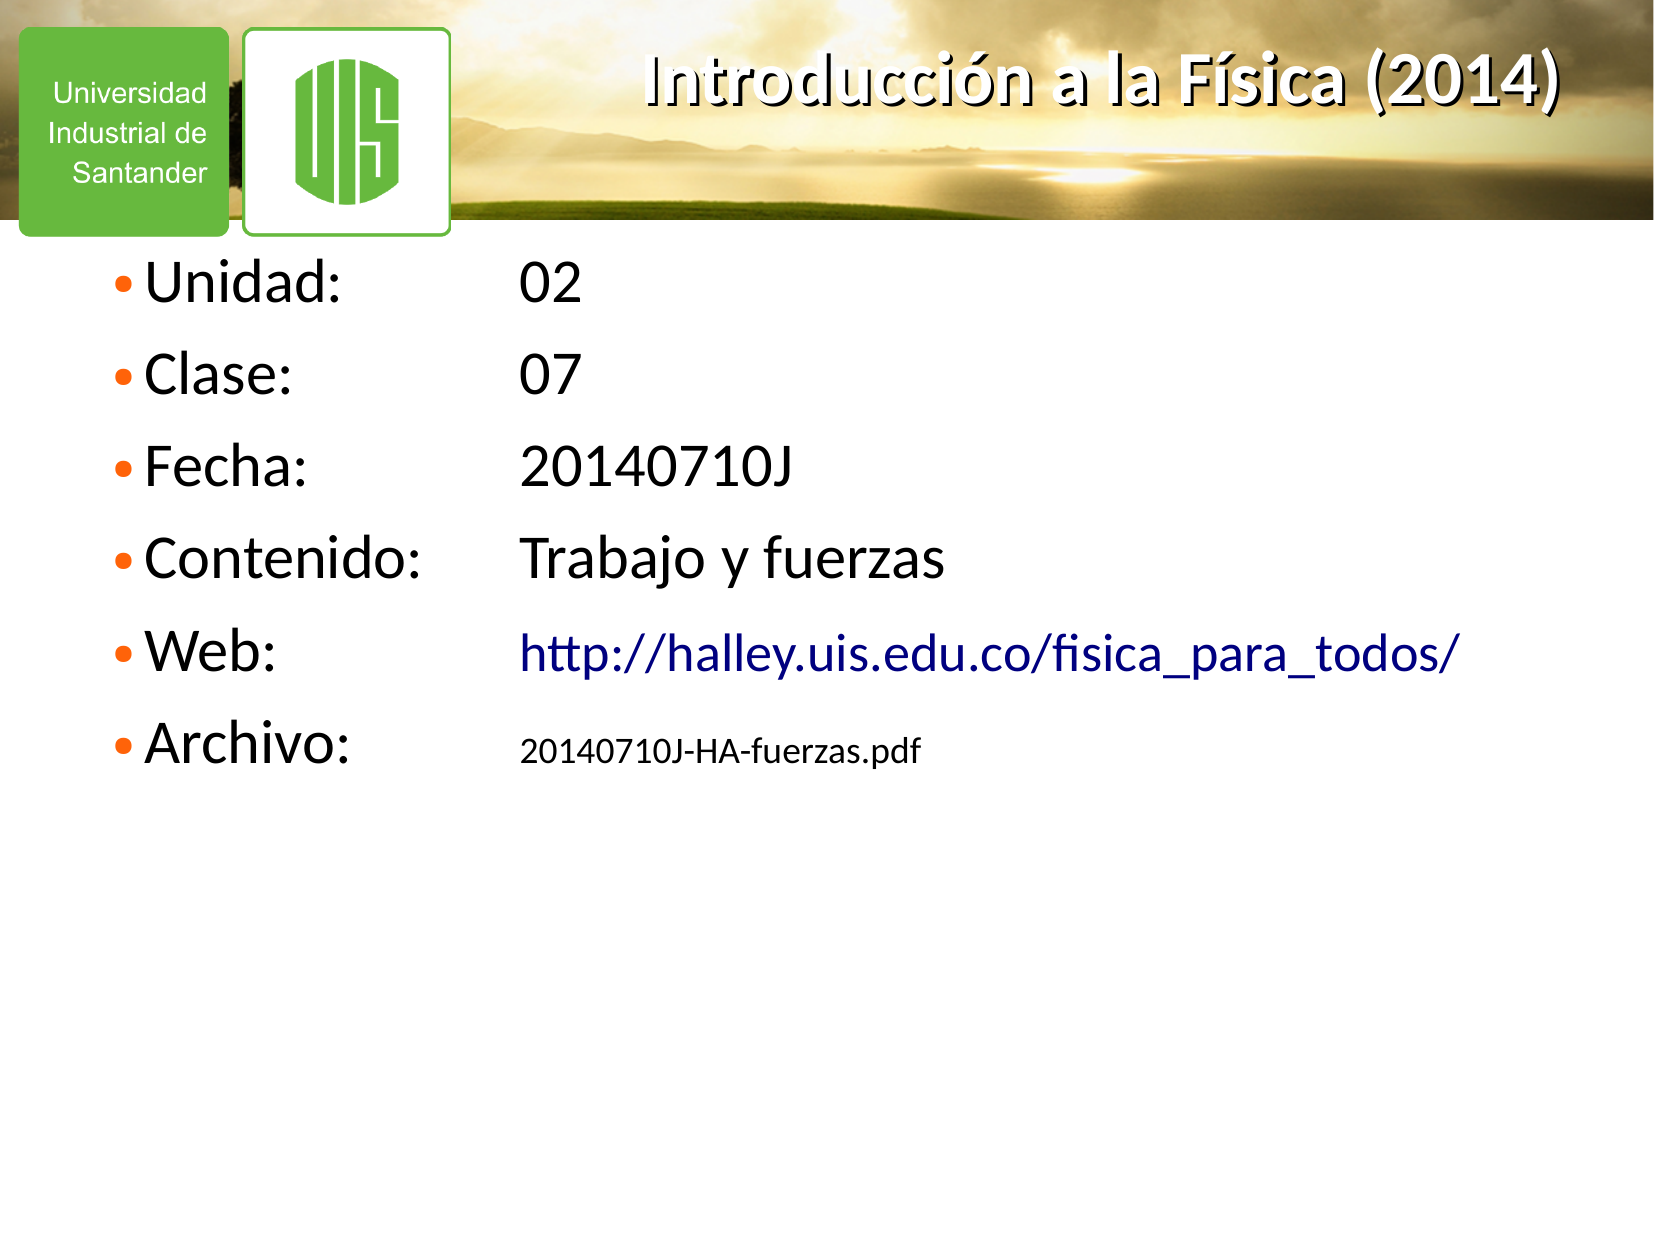

# Introducción a la Física (2014)
Unidad:			02
Clase:				07
Fecha:			20140710J
Contenido:		Trabajo y fuerzas
Web:				http://halley.uis.edu.co/fisica_para_todos/
Archivo:			20140710J-HA-fuerzas.pdf